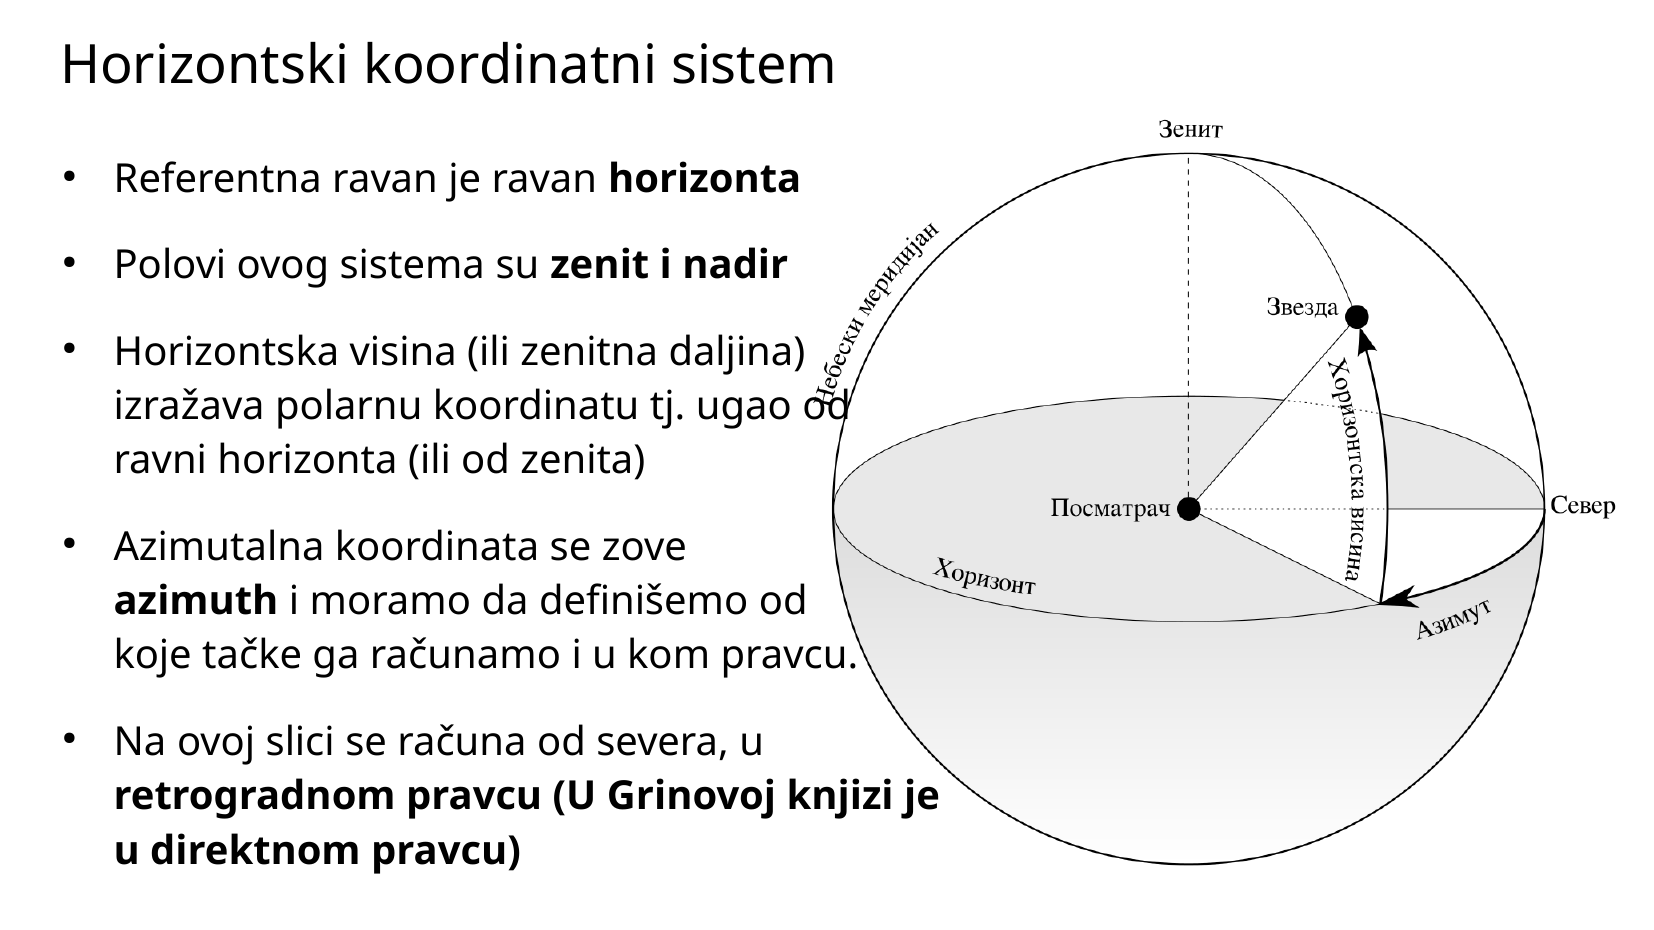

# Horizontski koordinatni sistem
Referentna ravan je ravan horizonta
Polovi ovog sistema su zenit i nadir
Horizontska visina (ili zenitna daljina)
izražava polarnu koordinatu tj. ugao od
ravni horizonta (ili od zenita)
Azimutalna koordinata se zove
azimuth i moramo da definišemo od
koje tačke ga računamo i u kom pravcu.
Na ovoj slici se računa od severa, u
retrogradnom pravcu (U Grinovoj knjizi je
u direktnom pravcu)